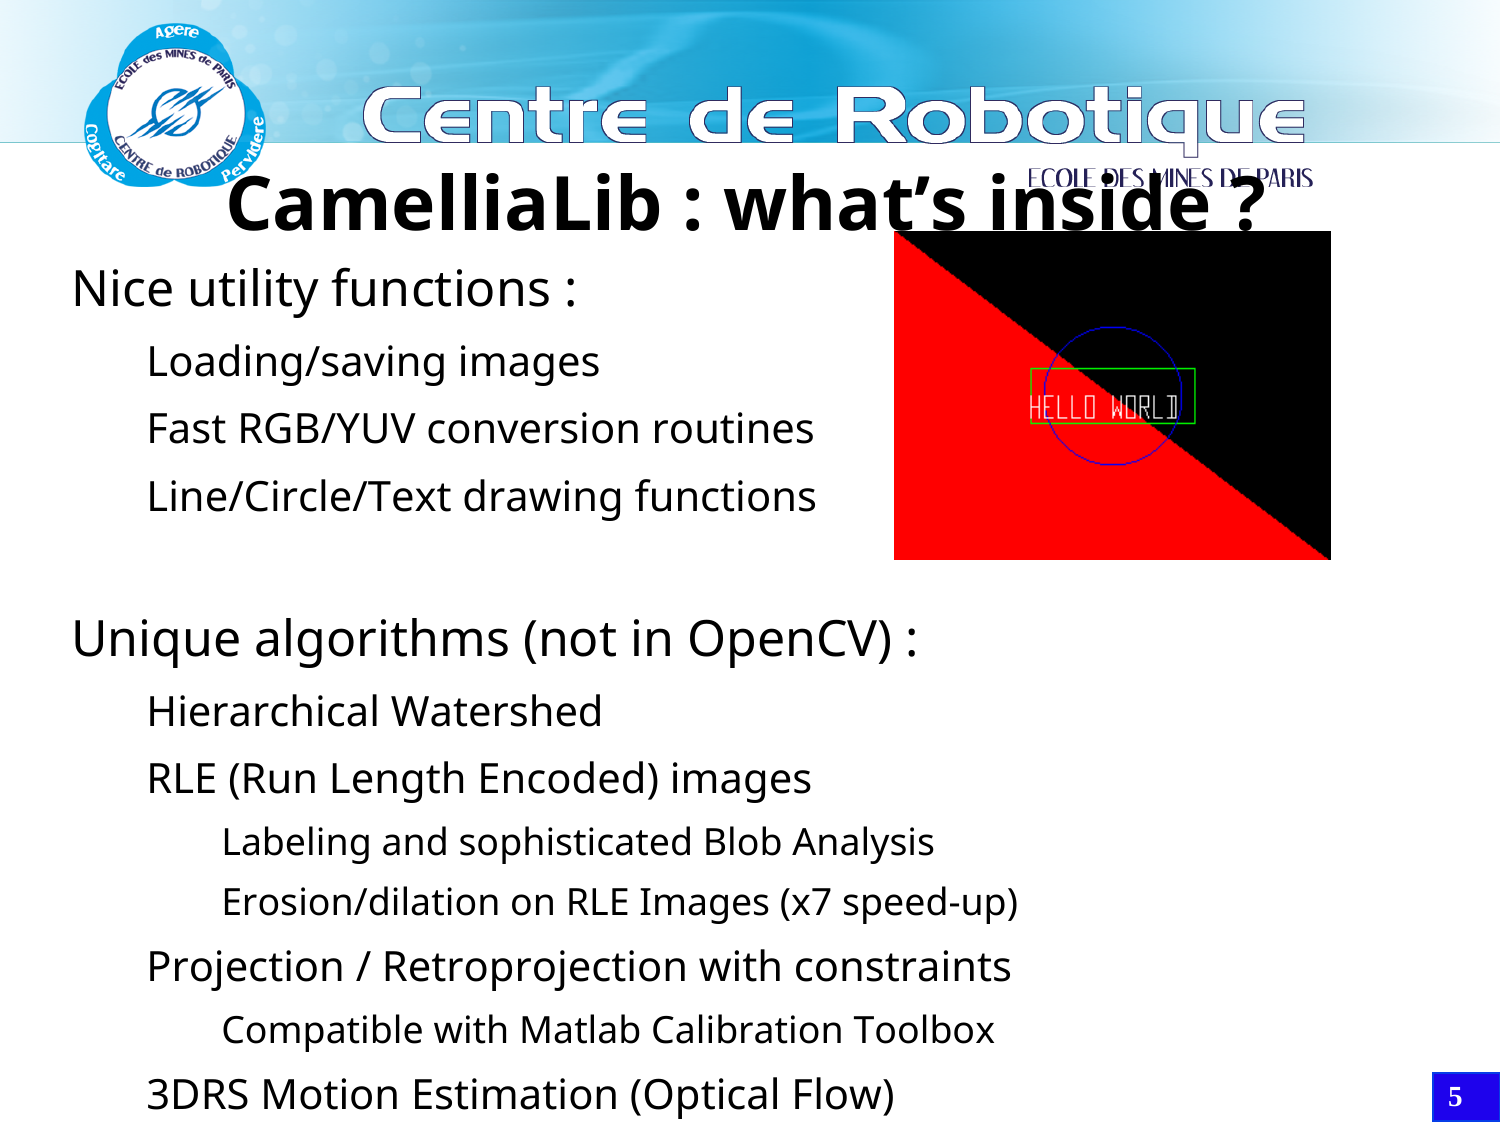

# CamelliaLib : what’s inside ?
Nice utility functions :
Loading/saving images
Fast RGB/YUV conversion routines
Line/Circle/Text drawing functions
Unique algorithms (not in OpenCV) :
Hierarchical Watershed
RLE (Run Length Encoded) images
Labeling and sophisticated Blob Analysis
Erosion/dilation on RLE Images (x7 speed-up)
Projection / Retroprojection with constraints
Compatible with Matlab Calibration Toolbox
3DRS Motion Estimation (Optical Flow)
Very fast. MMX optimized.